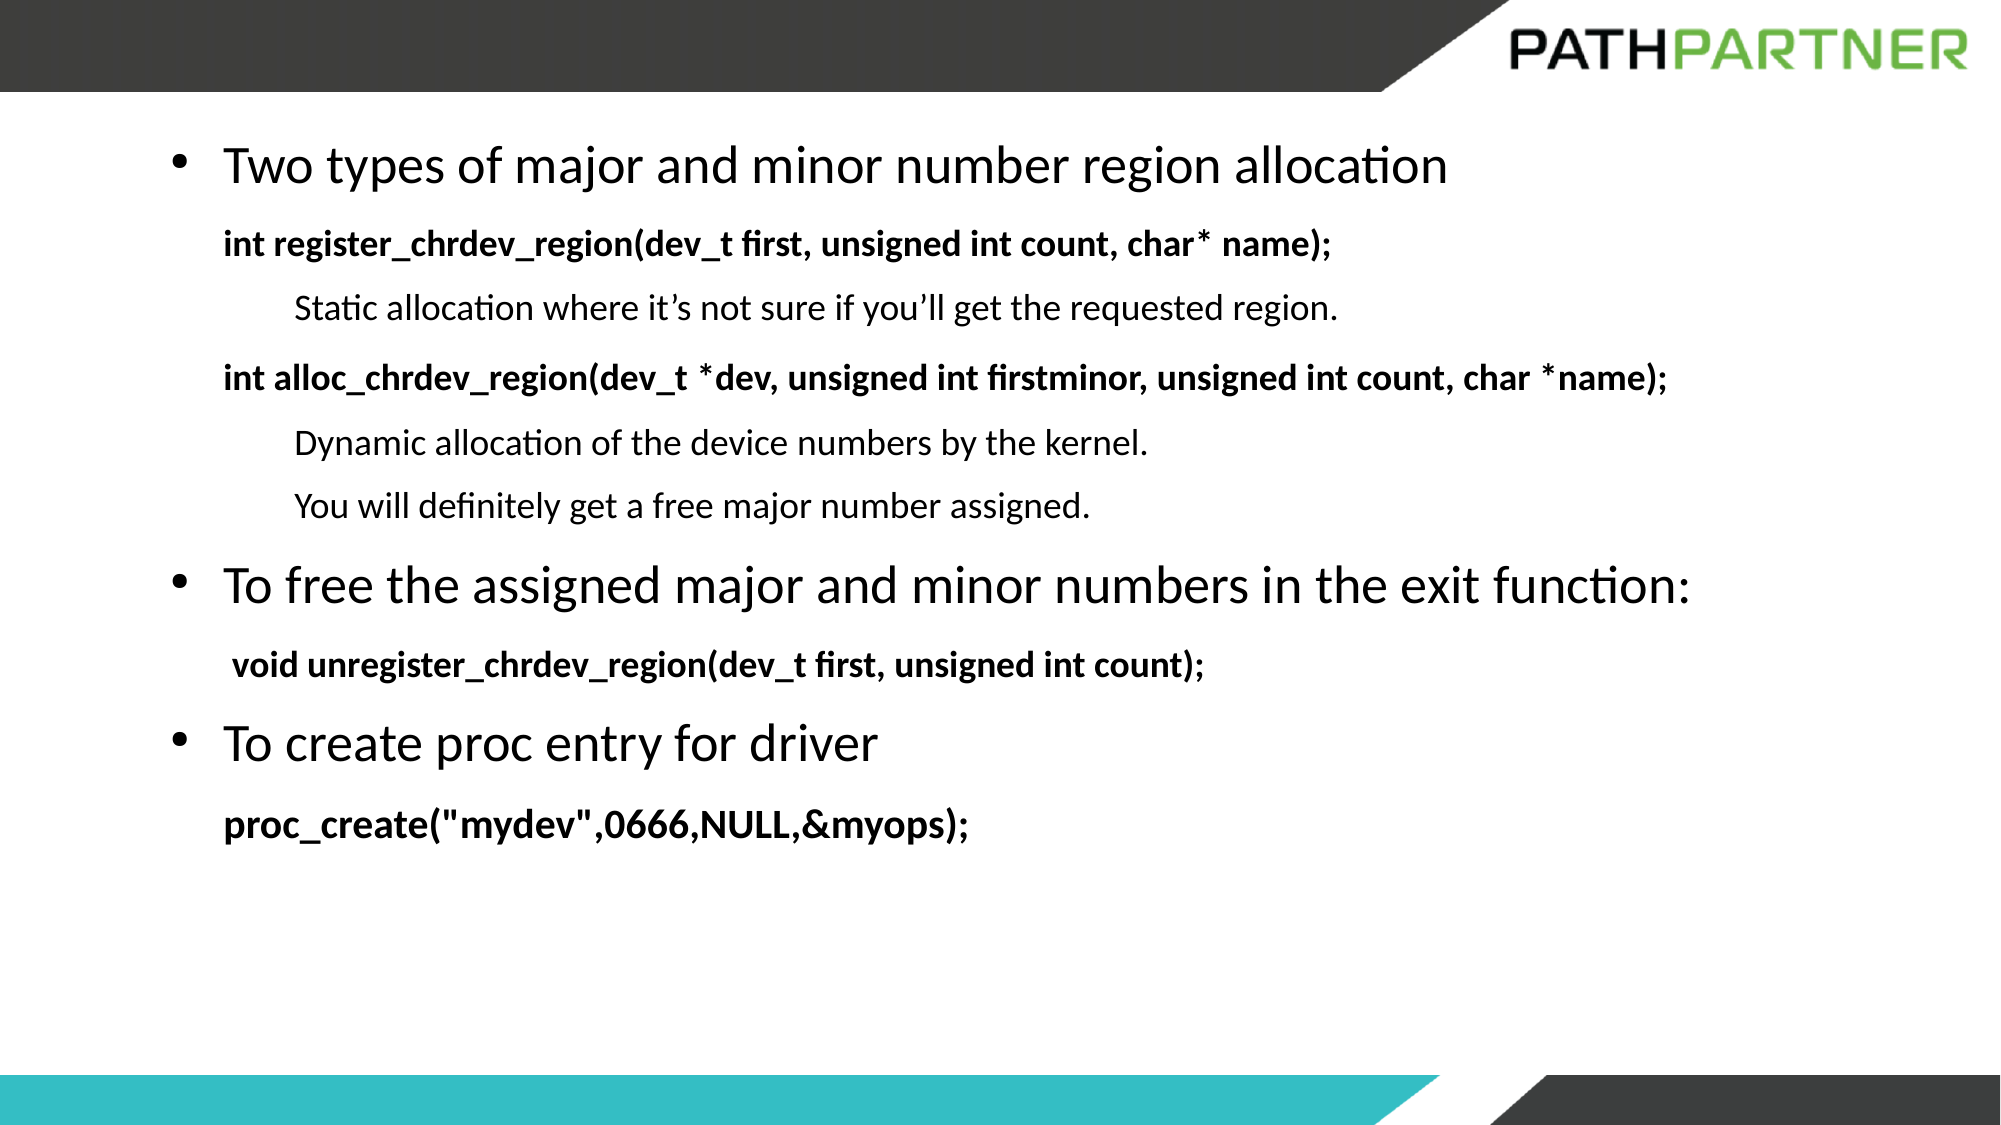

# Two types of major and minor number region allocation
int register_chrdev_region(dev_t first, unsigned int count, char* name);
Static allocation where it’s not sure if you’ll get the requested region.
int alloc_chrdev_region(dev_t *dev, unsigned int firstminor, unsigned int count, char *name);
Dynamic allocation of the device numbers by the kernel.
You will definitely get a free major number assigned.
To free the assigned major and minor numbers in the exit function:
 void unregister_chrdev_region(dev_t first, unsigned int count);
To create proc entry for driver
proc_create("mydev",0666,NULL,&myops);